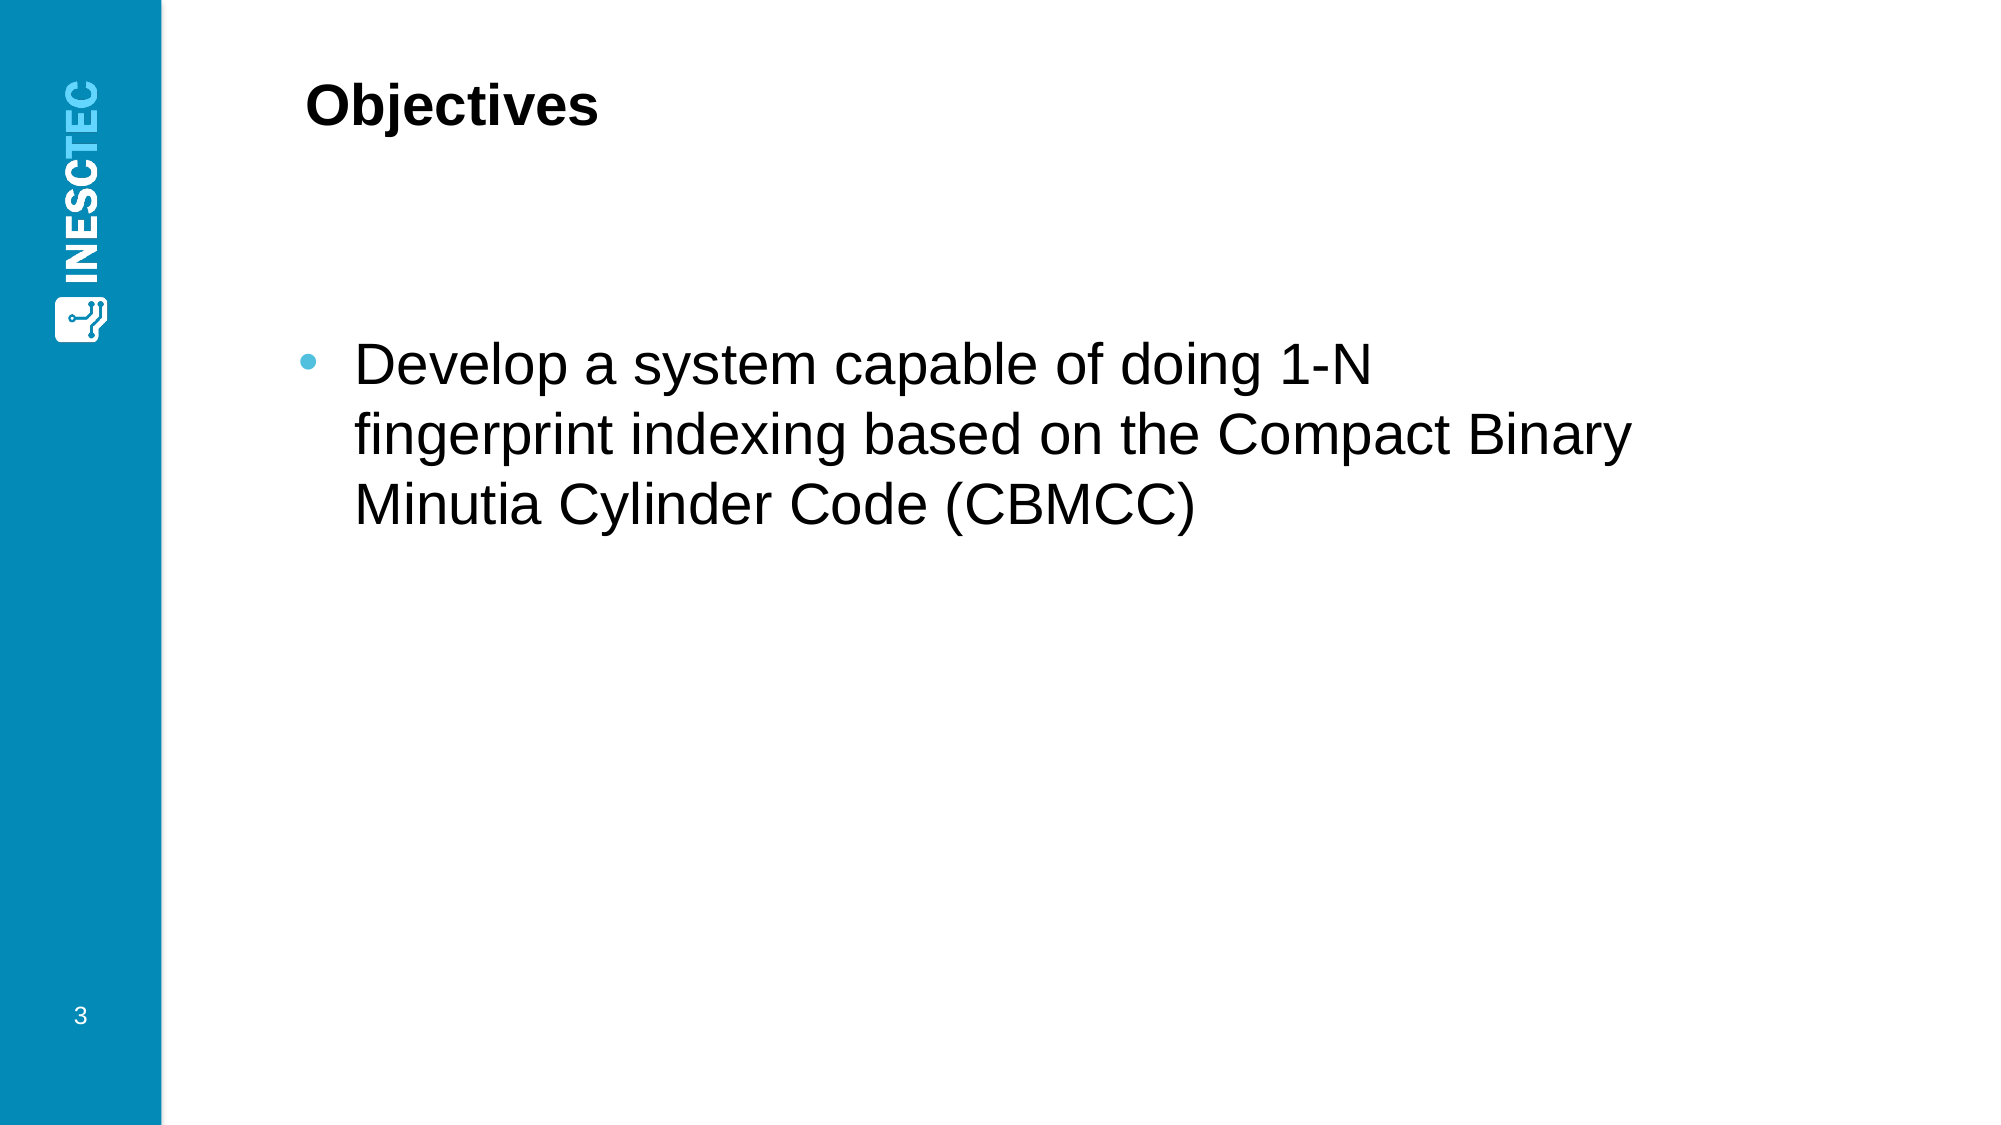

Objectives
Develop a system capable of doing 1-N fingerprint indexing based on the Compact Binary Minutia Cylinder Code (CBMCC)